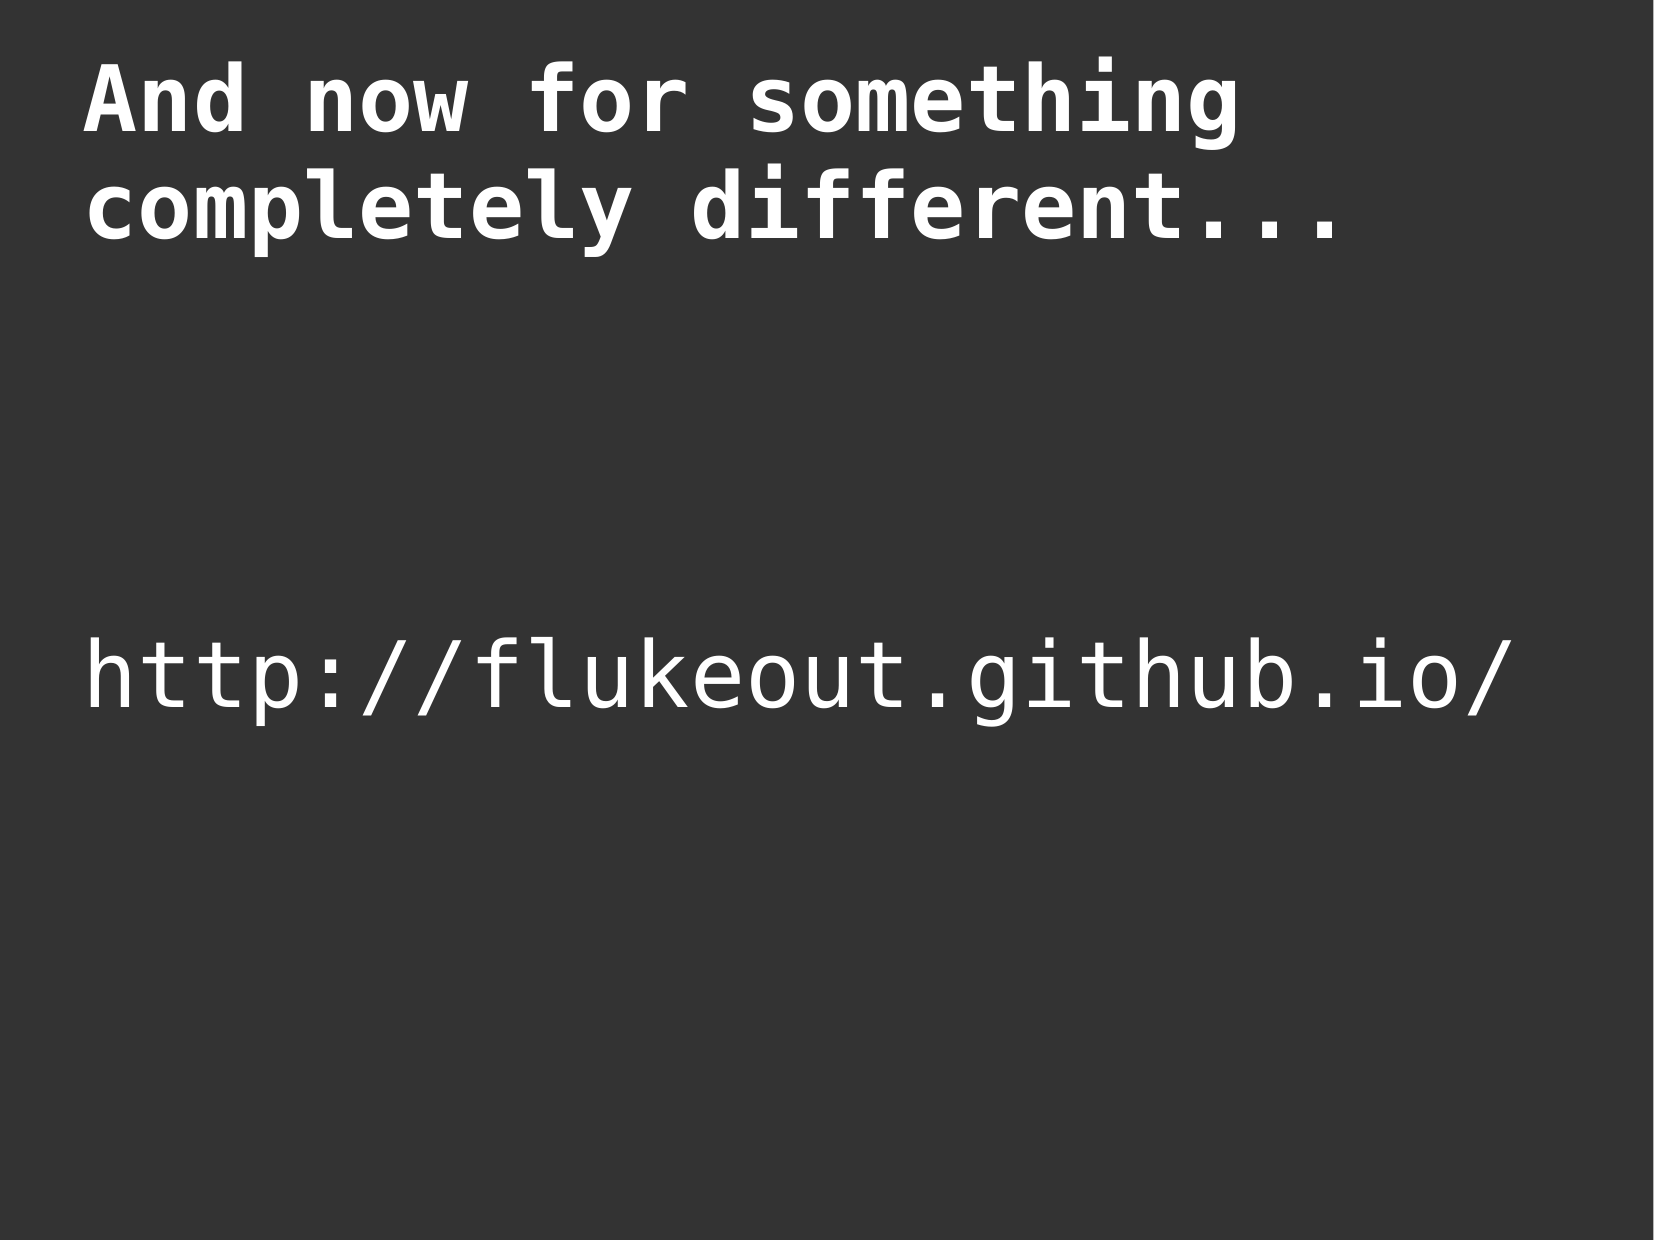

# And now for something completely different...
http://flukeout.github.io/